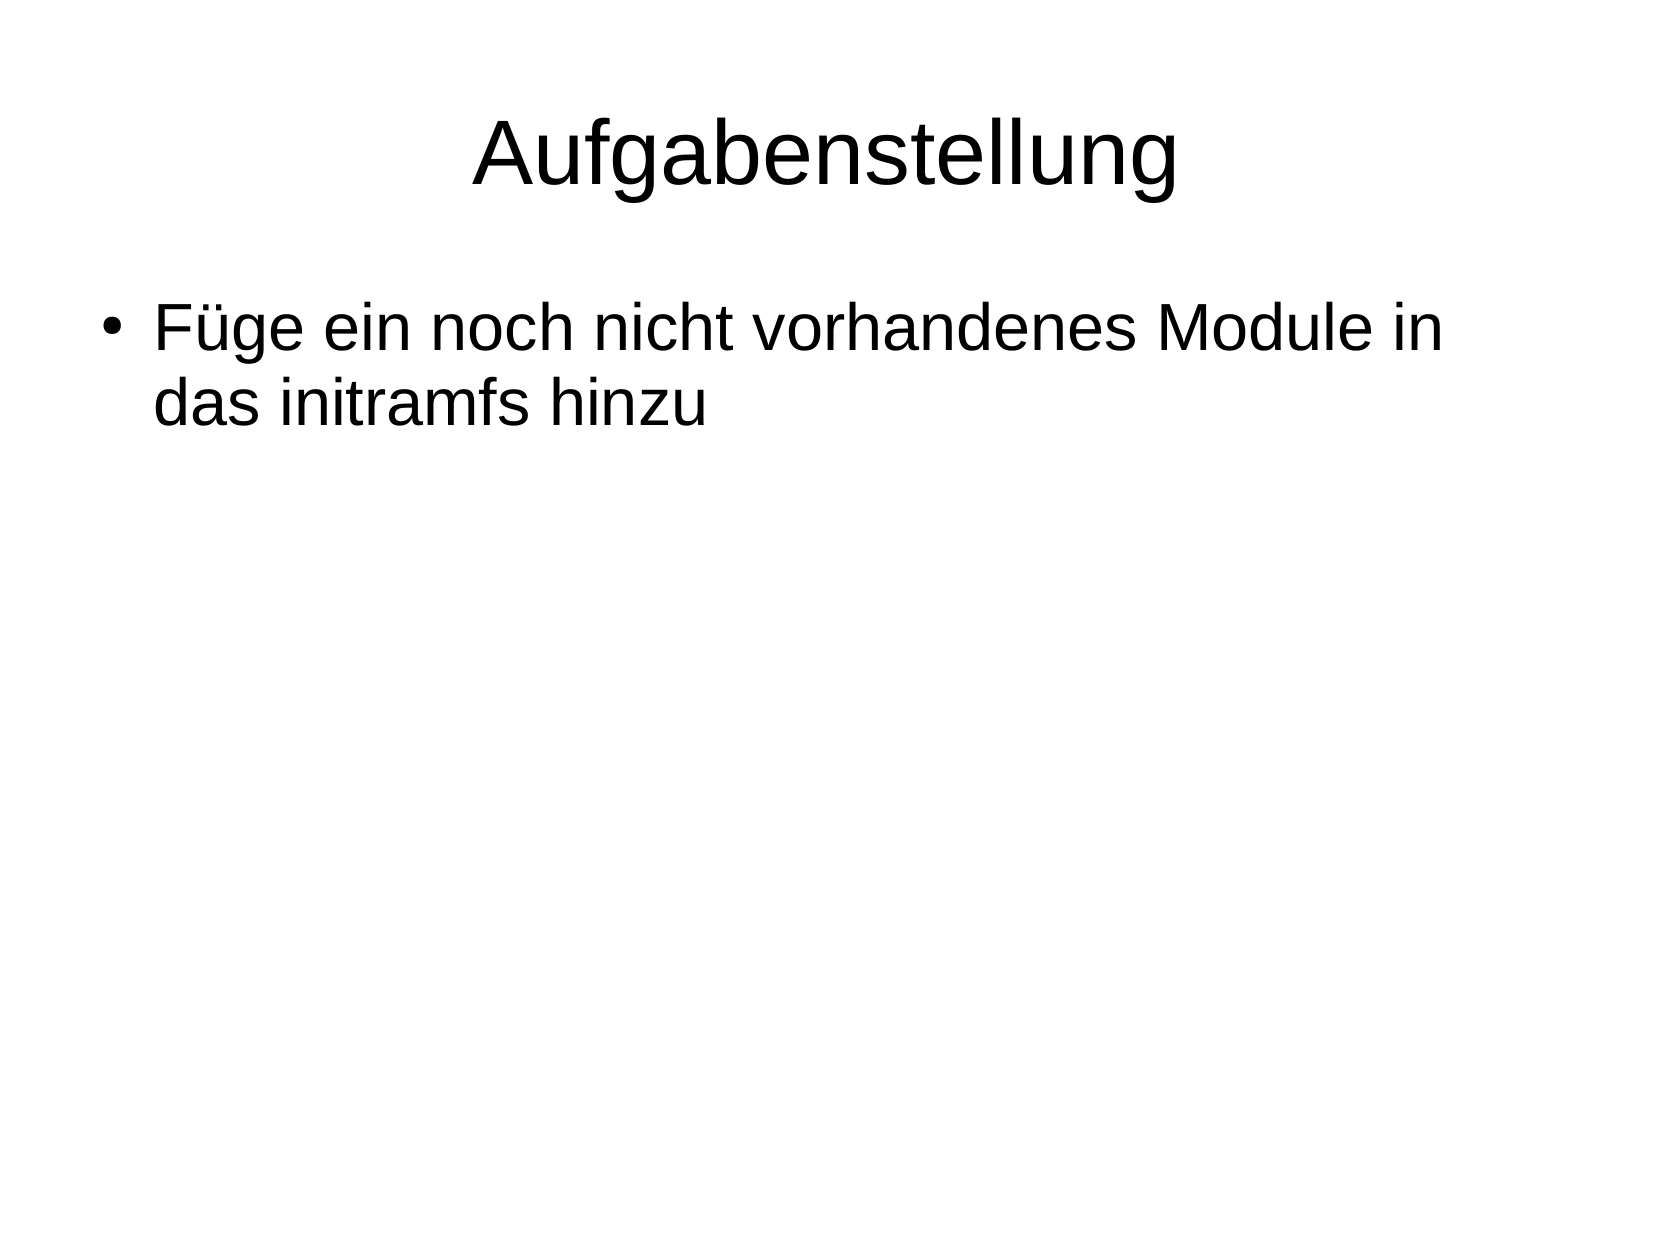

# Aufgabenstellung
Füge ein noch nicht vorhandenes Module in das initramfs hinzu